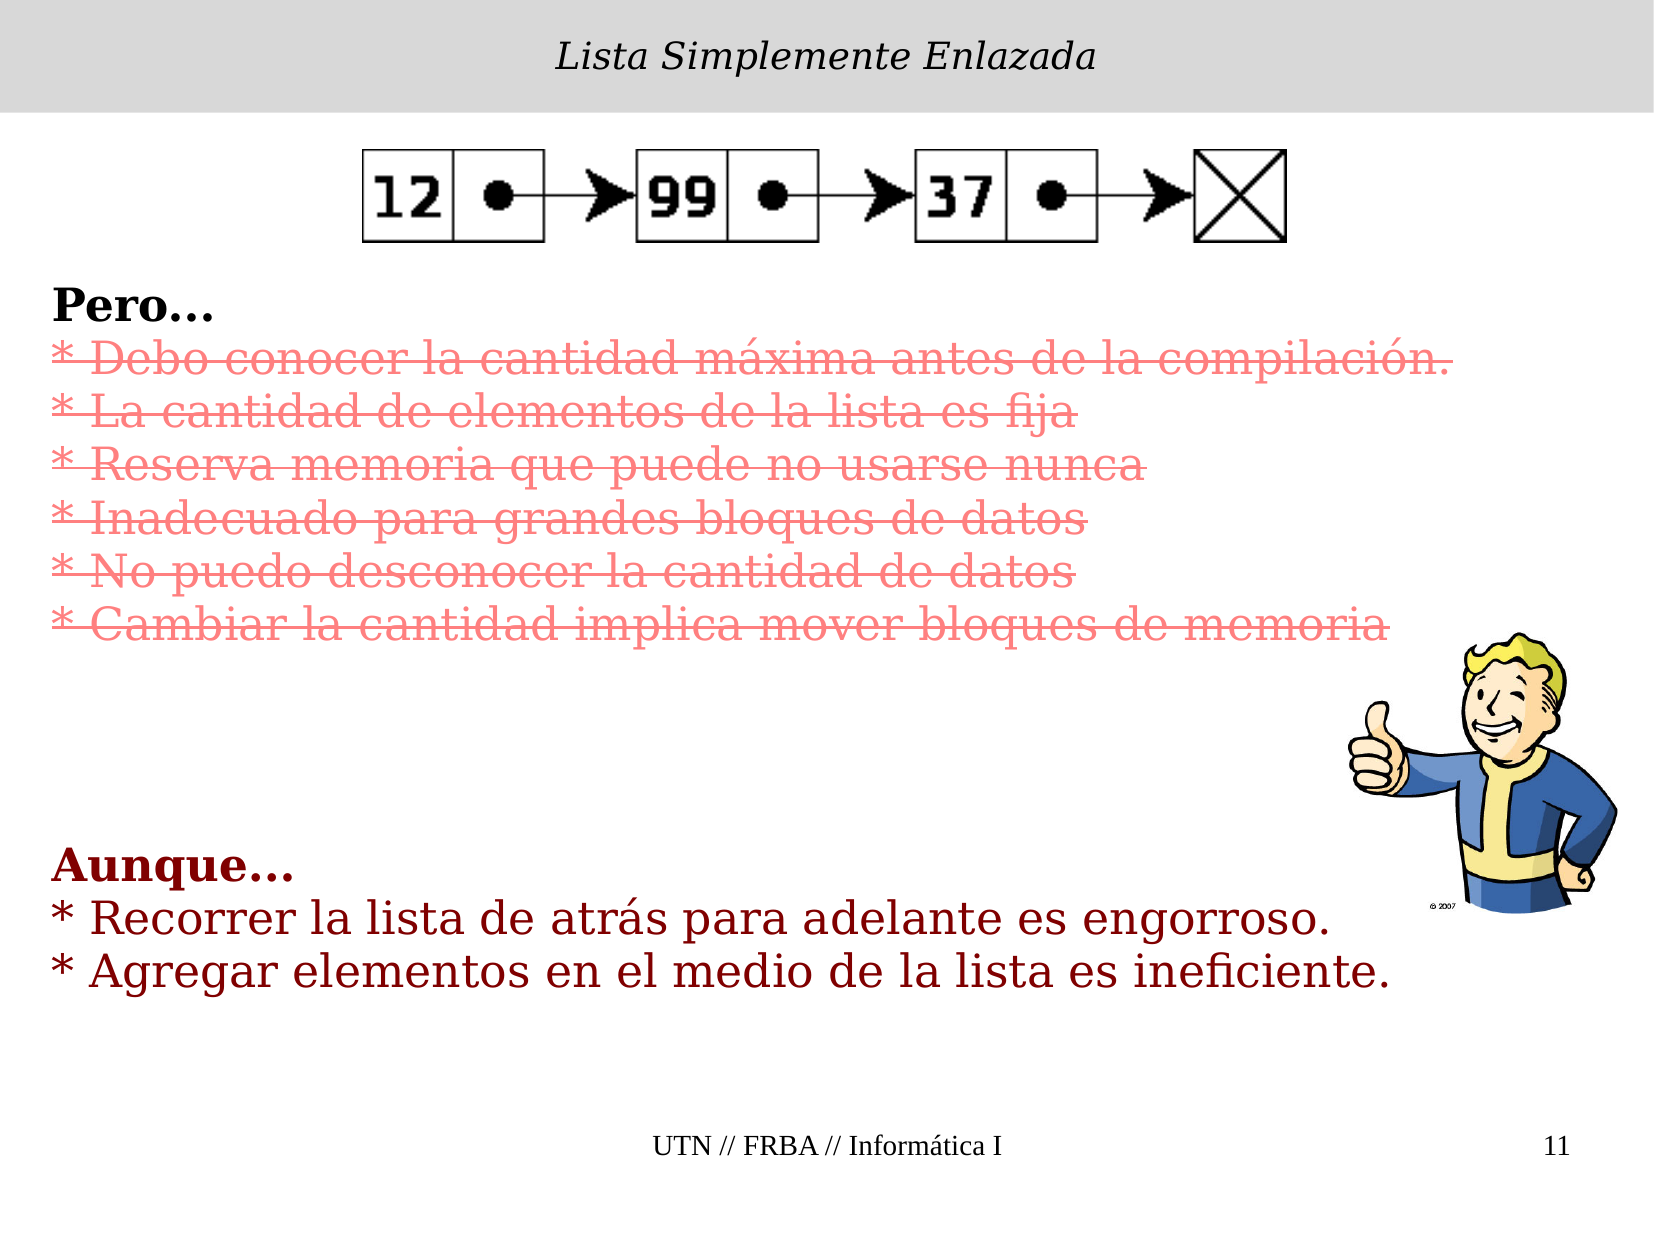

Lista Simplemente Enlazada
# Pero... * Debo conocer la cantidad máxima antes de la compilación. * La cantidad de elementos de la lista es fija * Reserva memoria que puede no usarse nunca * Inadecuado para grandes bloques de datos * No puedo desconocer la cantidad de datos * Cambiar la cantidad implica mover bloques de memoria
Aunque...
* Recorrer la lista de atrás para adelante es engorroso.
* Agregar elementos en el medio de la lista es ineficiente.
UTN // FRBA // Informática I
11